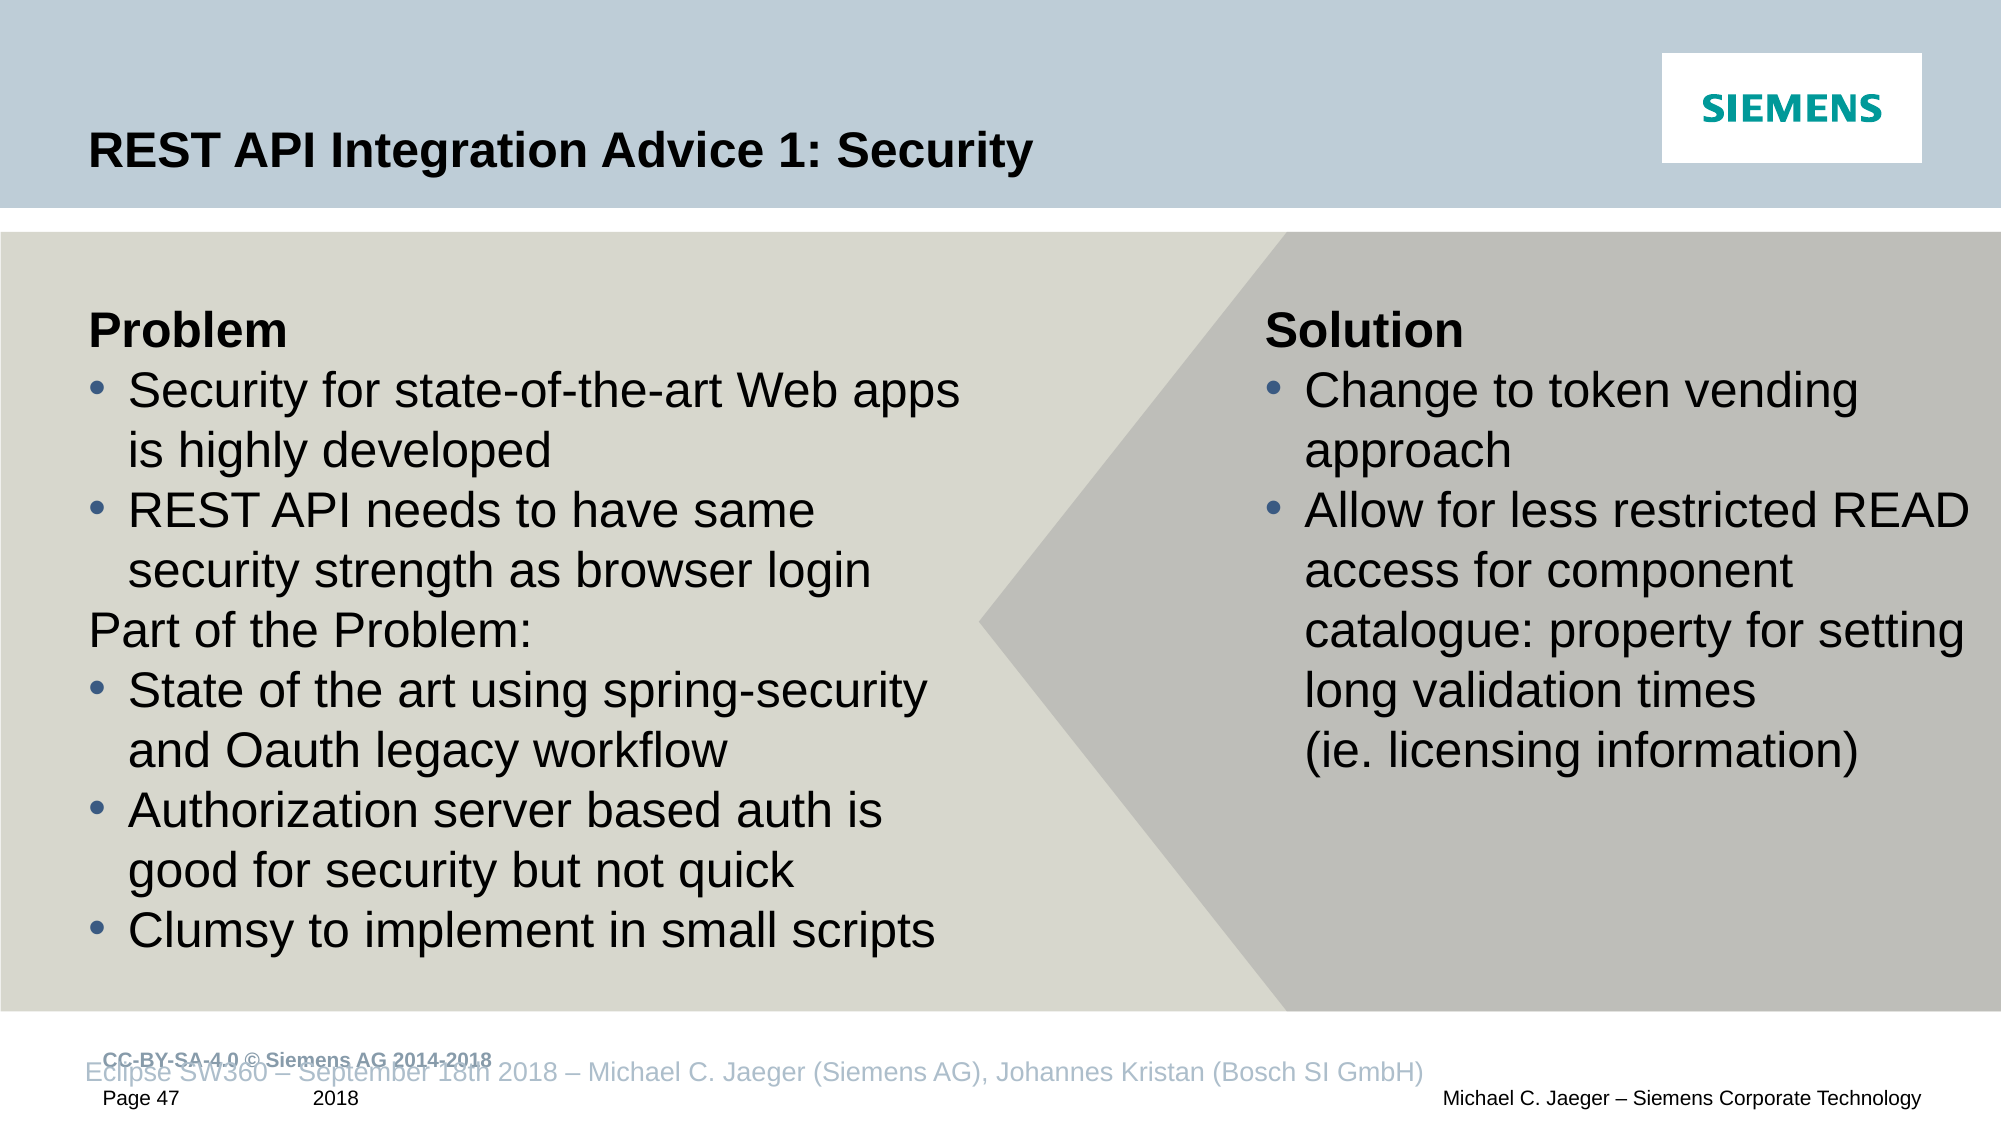

REST API Integration Advice 1: Security
# Problem
Security for state-of-the-art Web apps is highly developed
REST API needs to have same security strength as browser login
Part of the Problem:
State of the art using spring-security and Oauth legacy workflow
Authorization server based auth is good for security but not quick
Clumsy to implement in small scripts
Solution
Change to token vending approach
Allow for less restricted READ access for component catalogue: property for setting long validation times
(ie. licensing information)